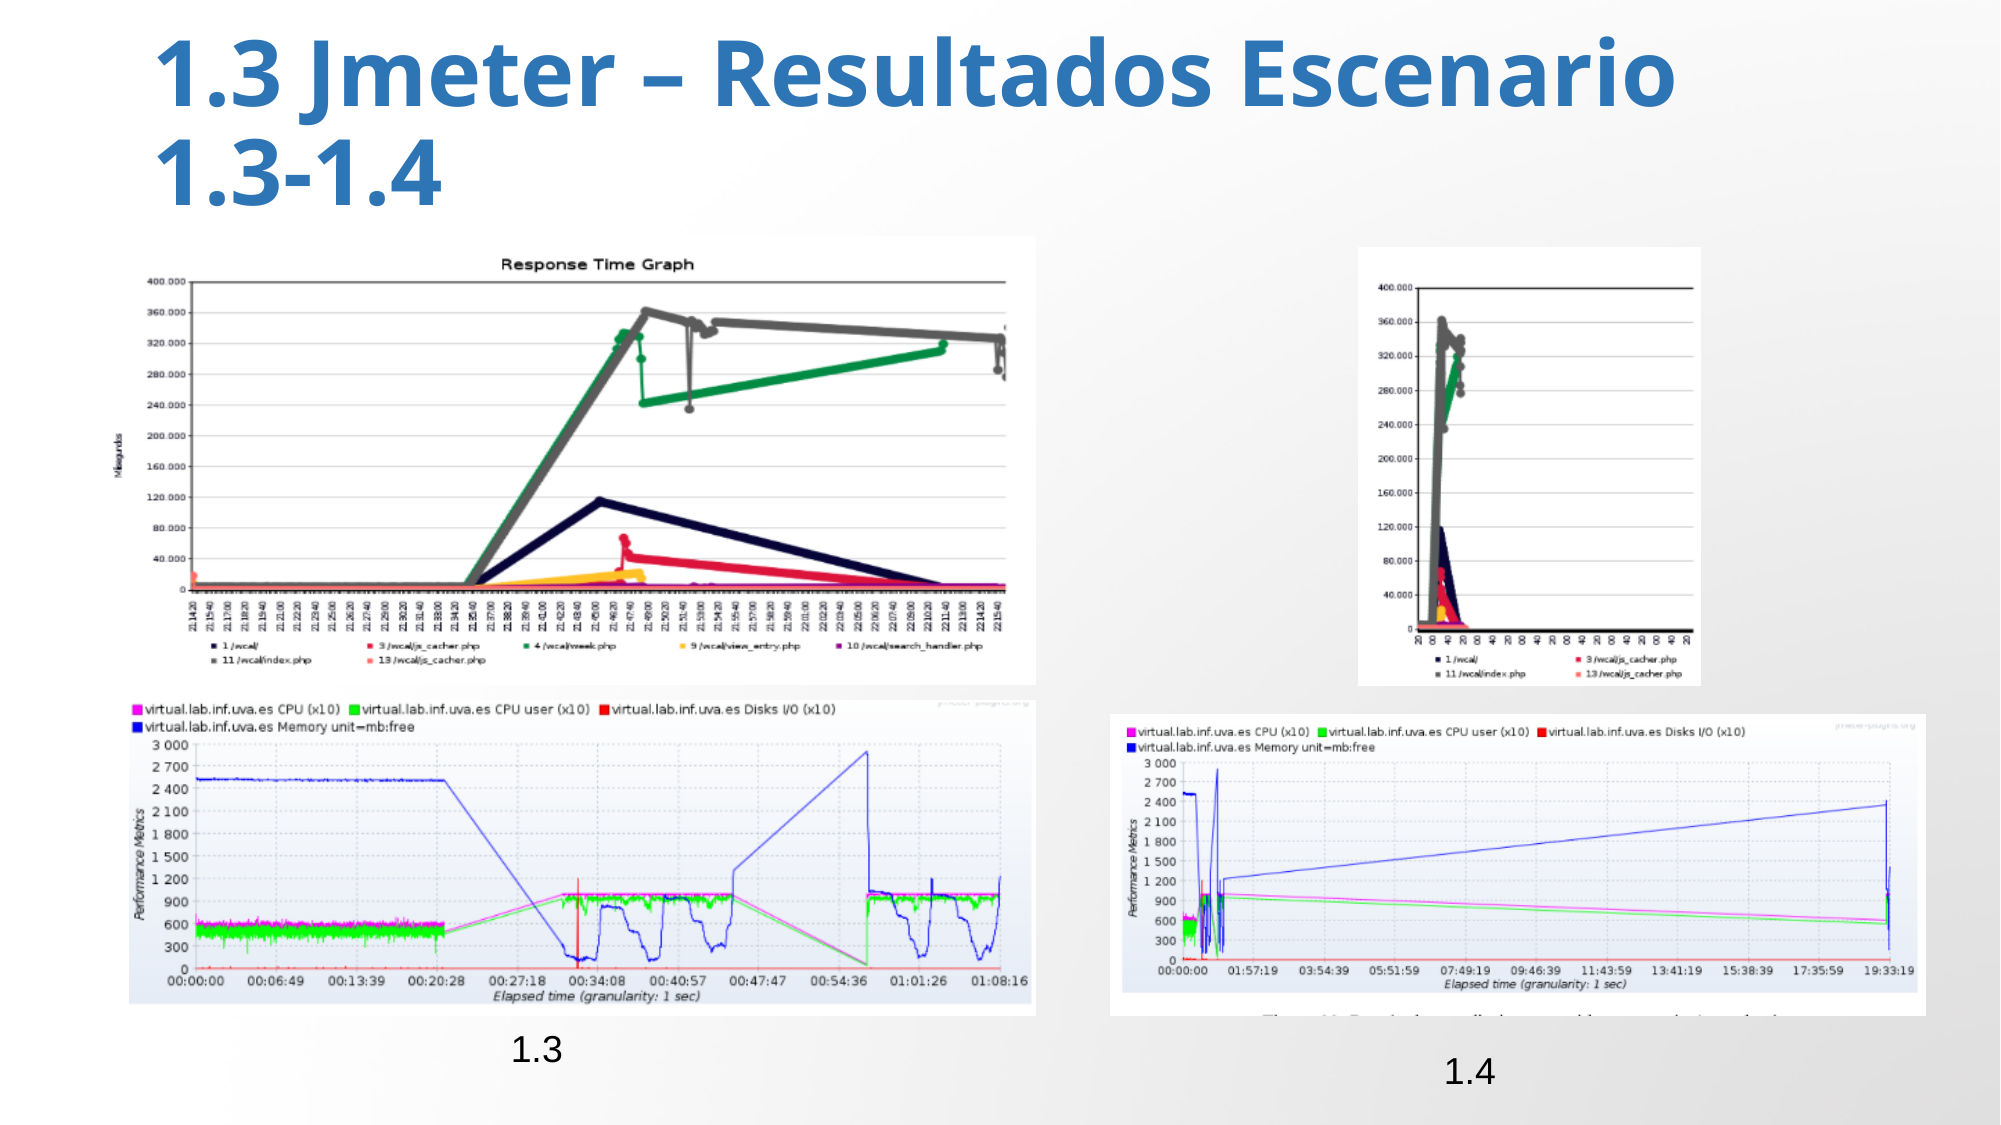

1.3 Jmeter – Resultados Escenario 1.3-1.4
1.3
1.4